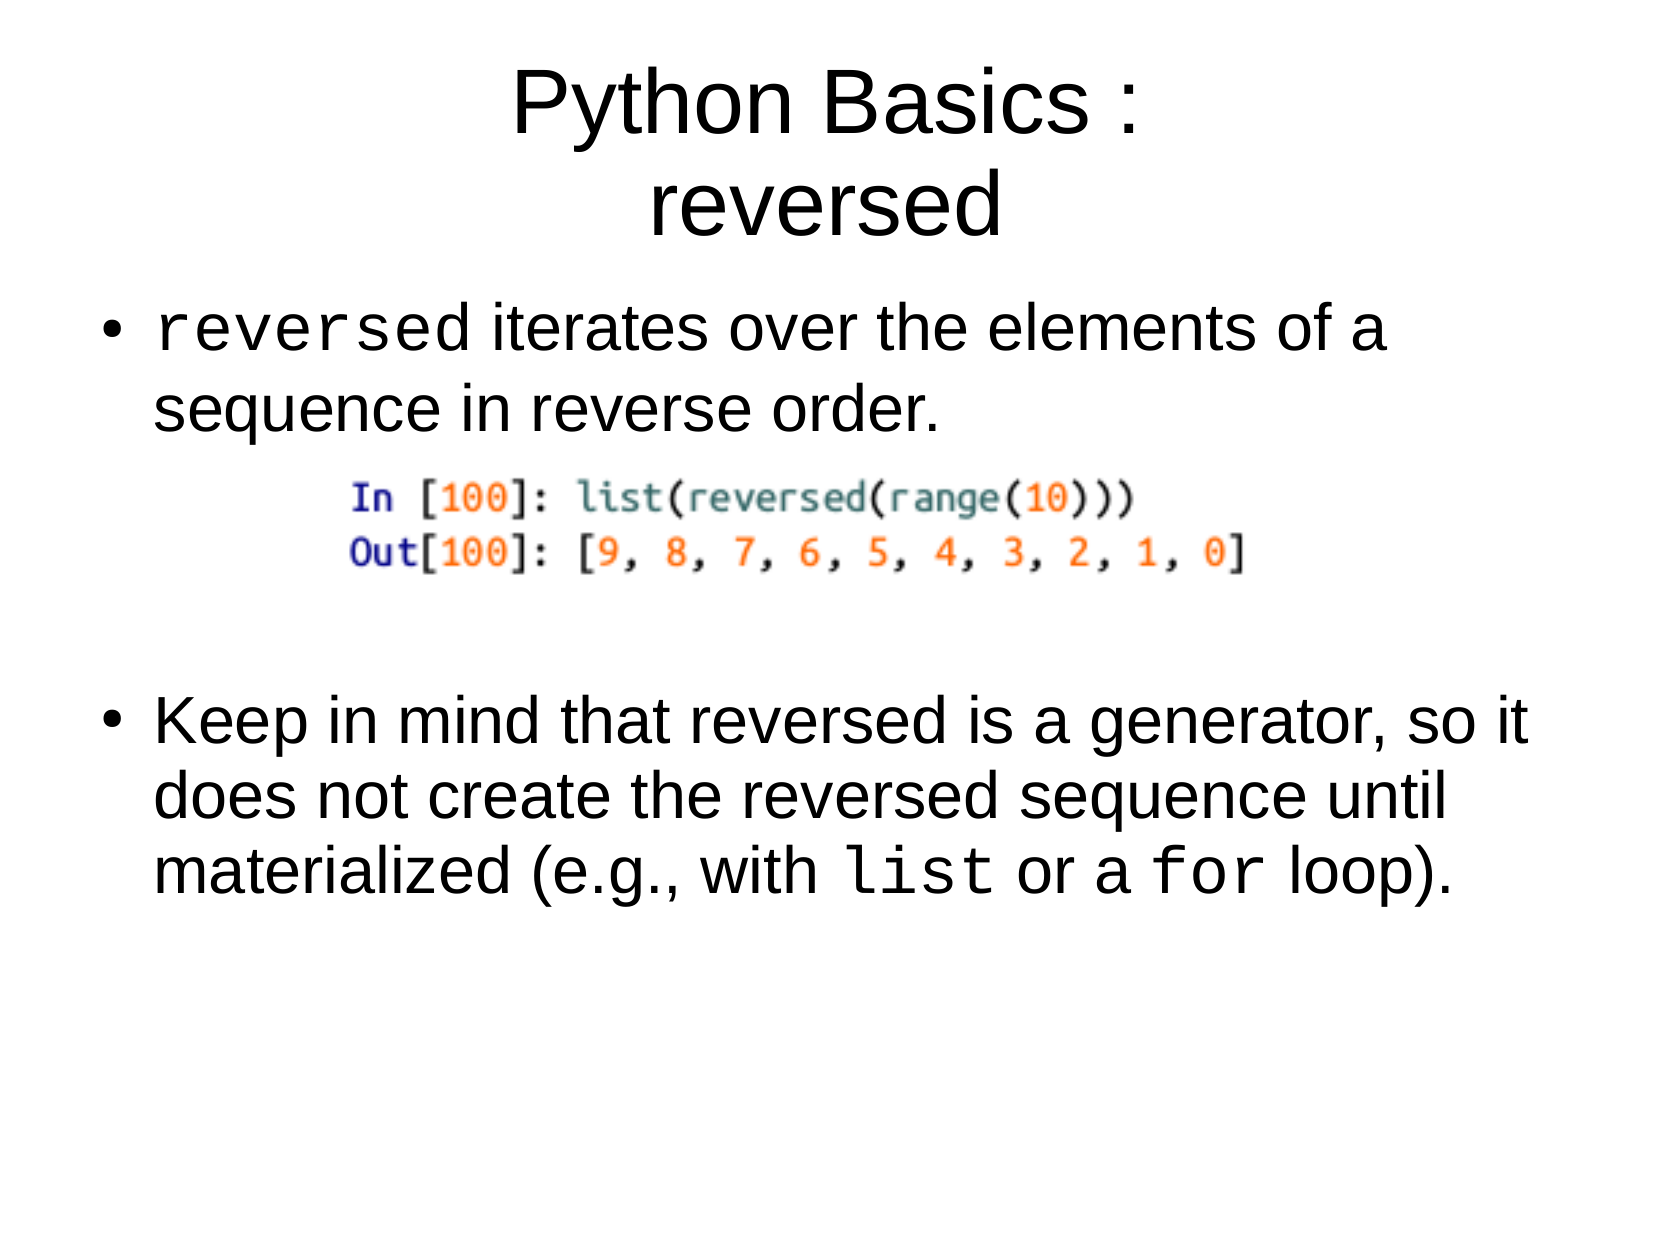

# Python Basics : reversed
reversed iterates over the elements of a sequence in reverse order.
Keep in mind that reversed is a generator, so it does not create the reversed sequence until materialized (e.g., with list or a for loop).